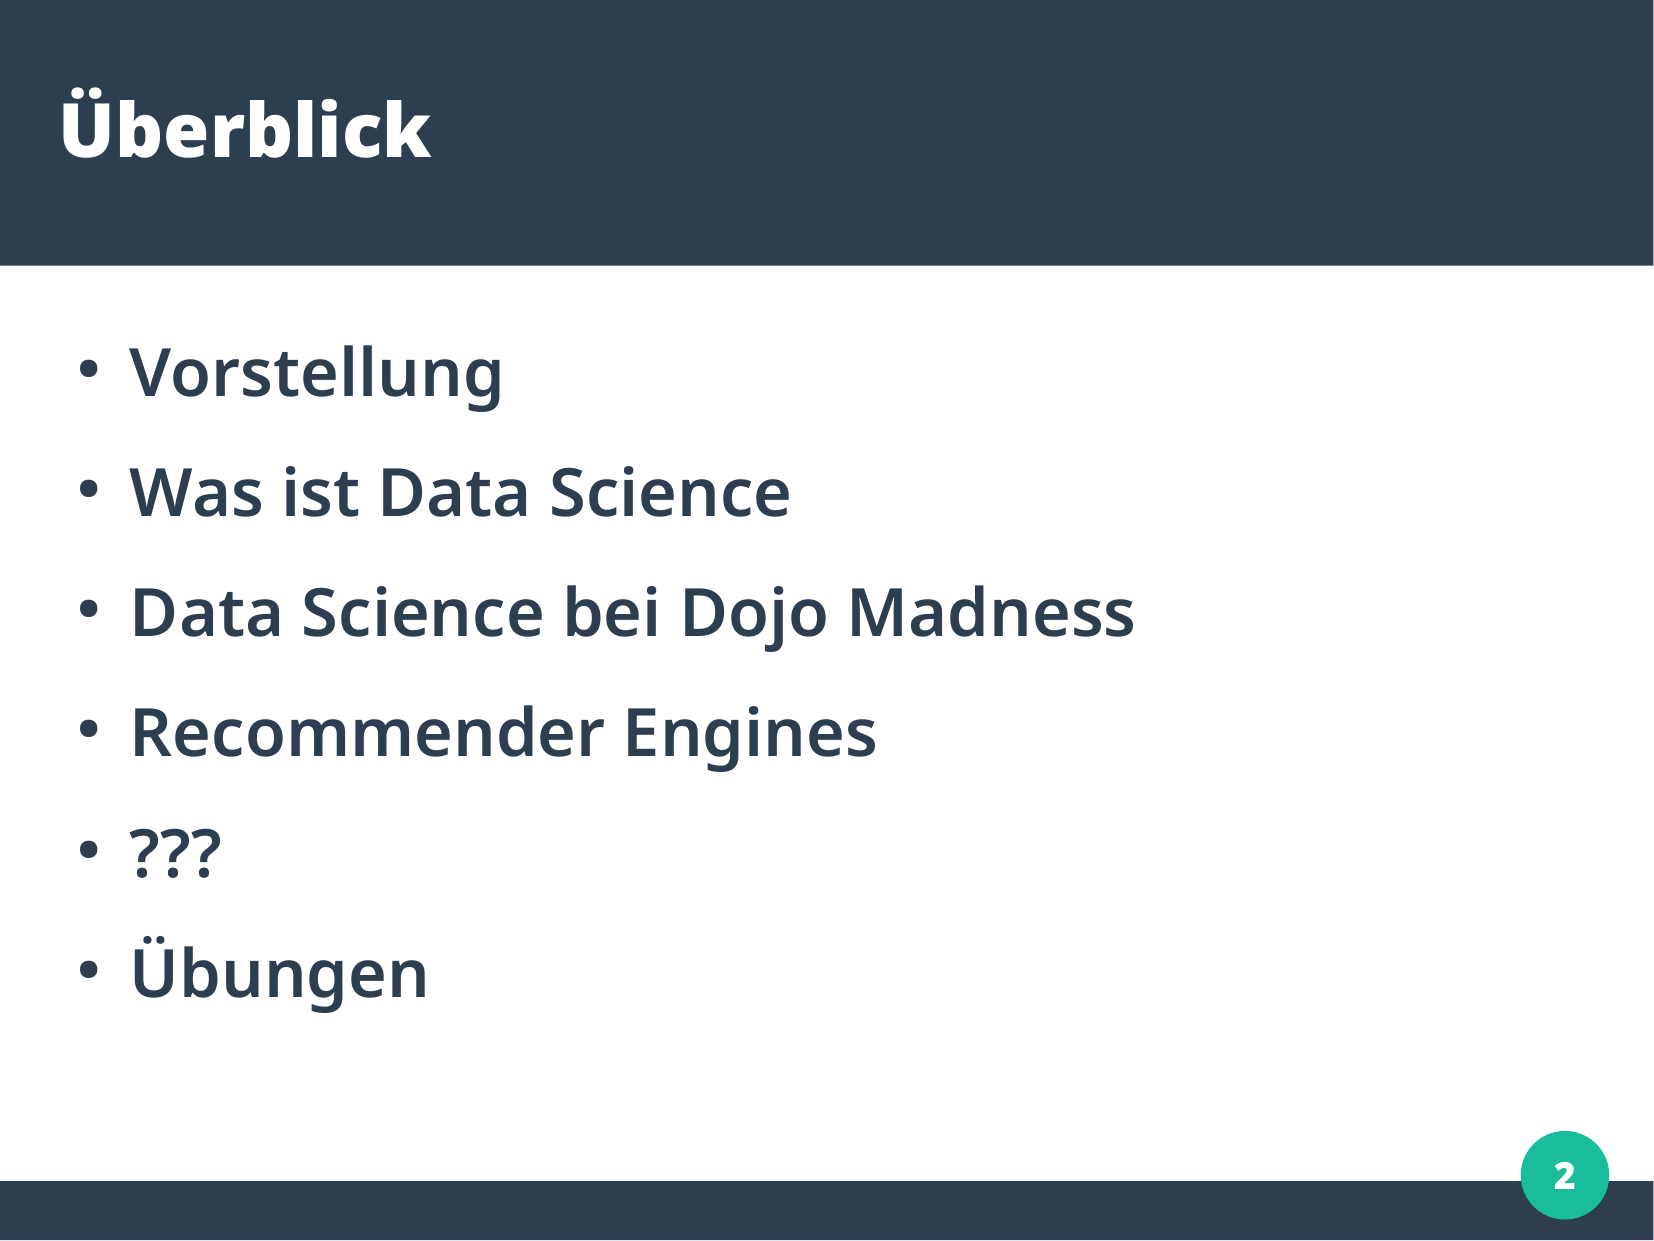

# Überblick
Vorstellung
Was ist Data Science
Data Science bei Dojo Madness
Recommender Engines
???
Übungen
2